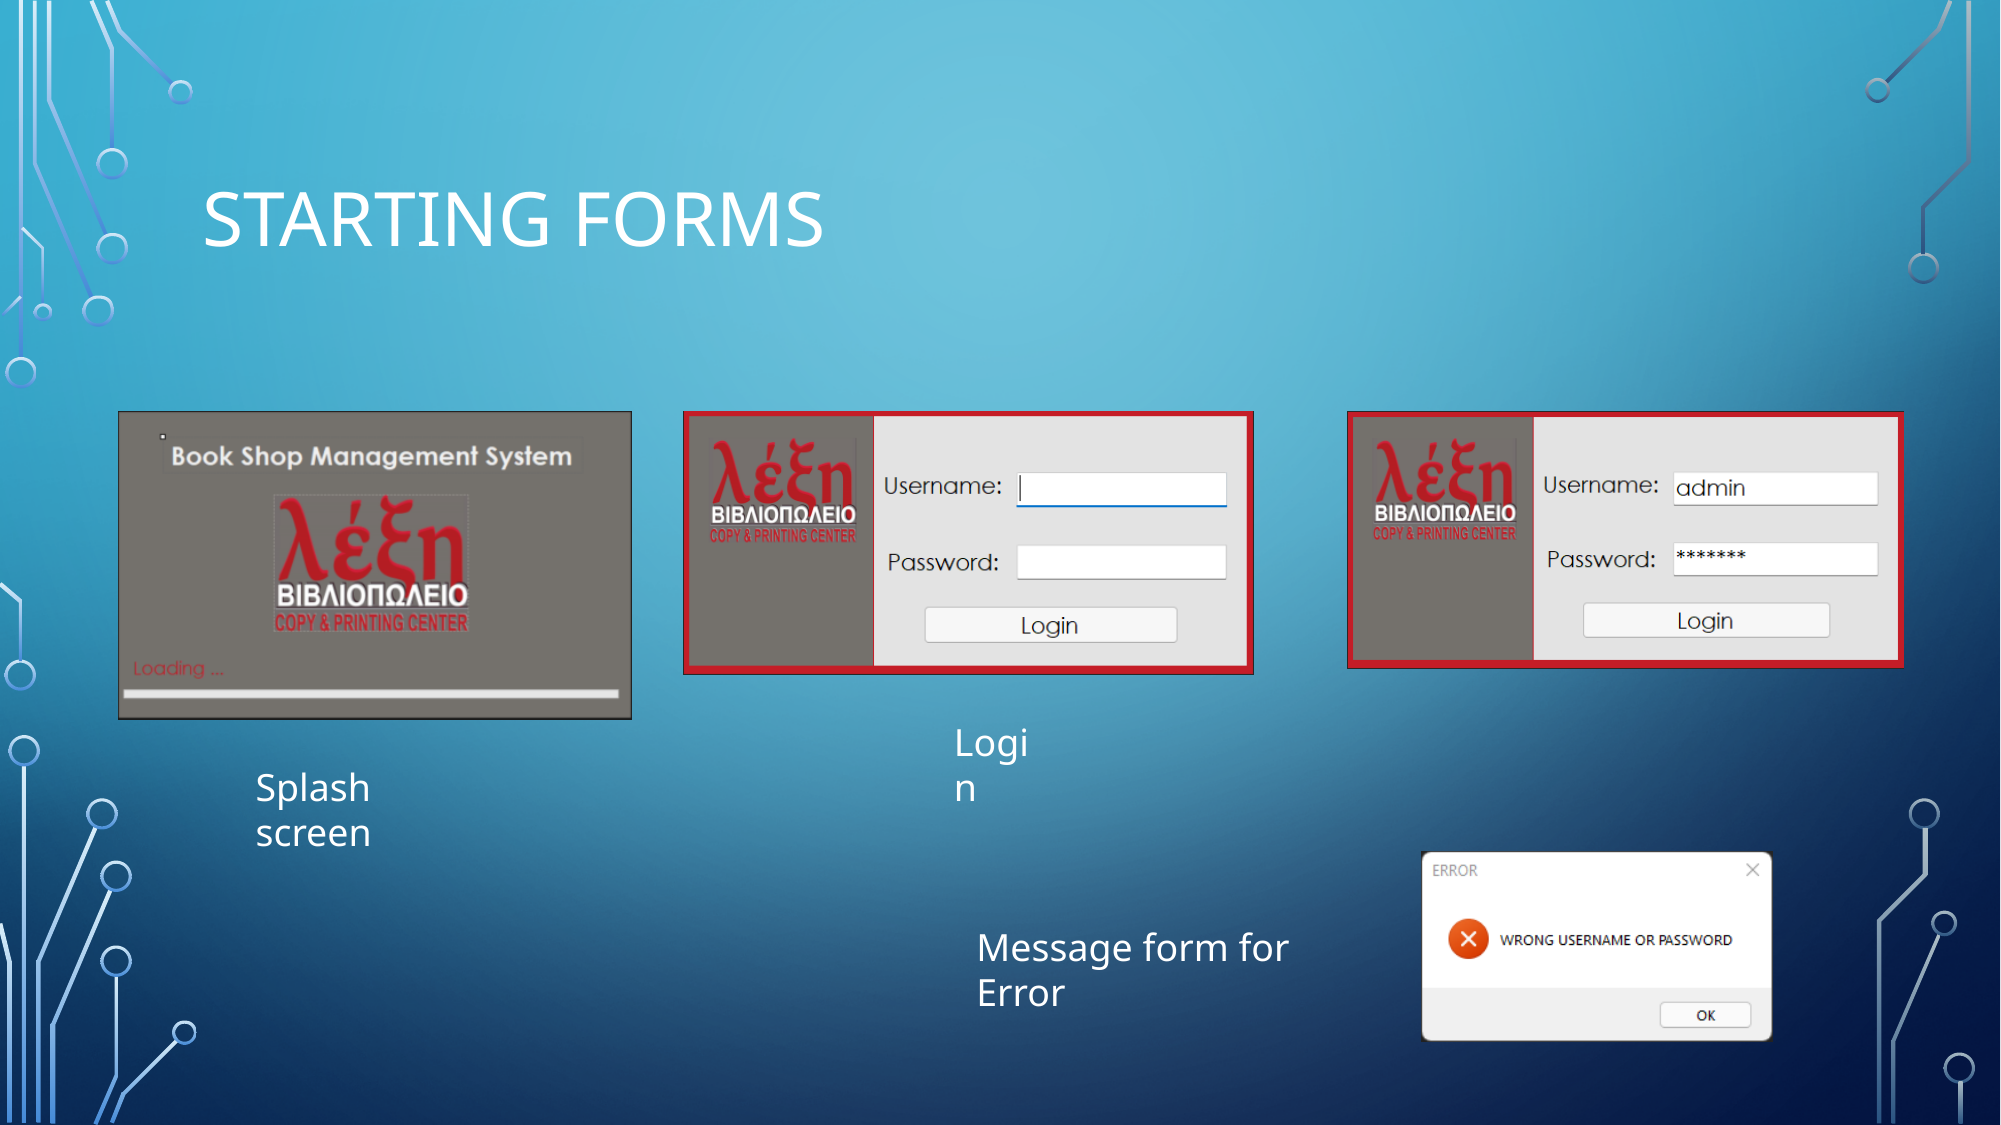

# Starting forms
Login
Splash screen
Message form for Error